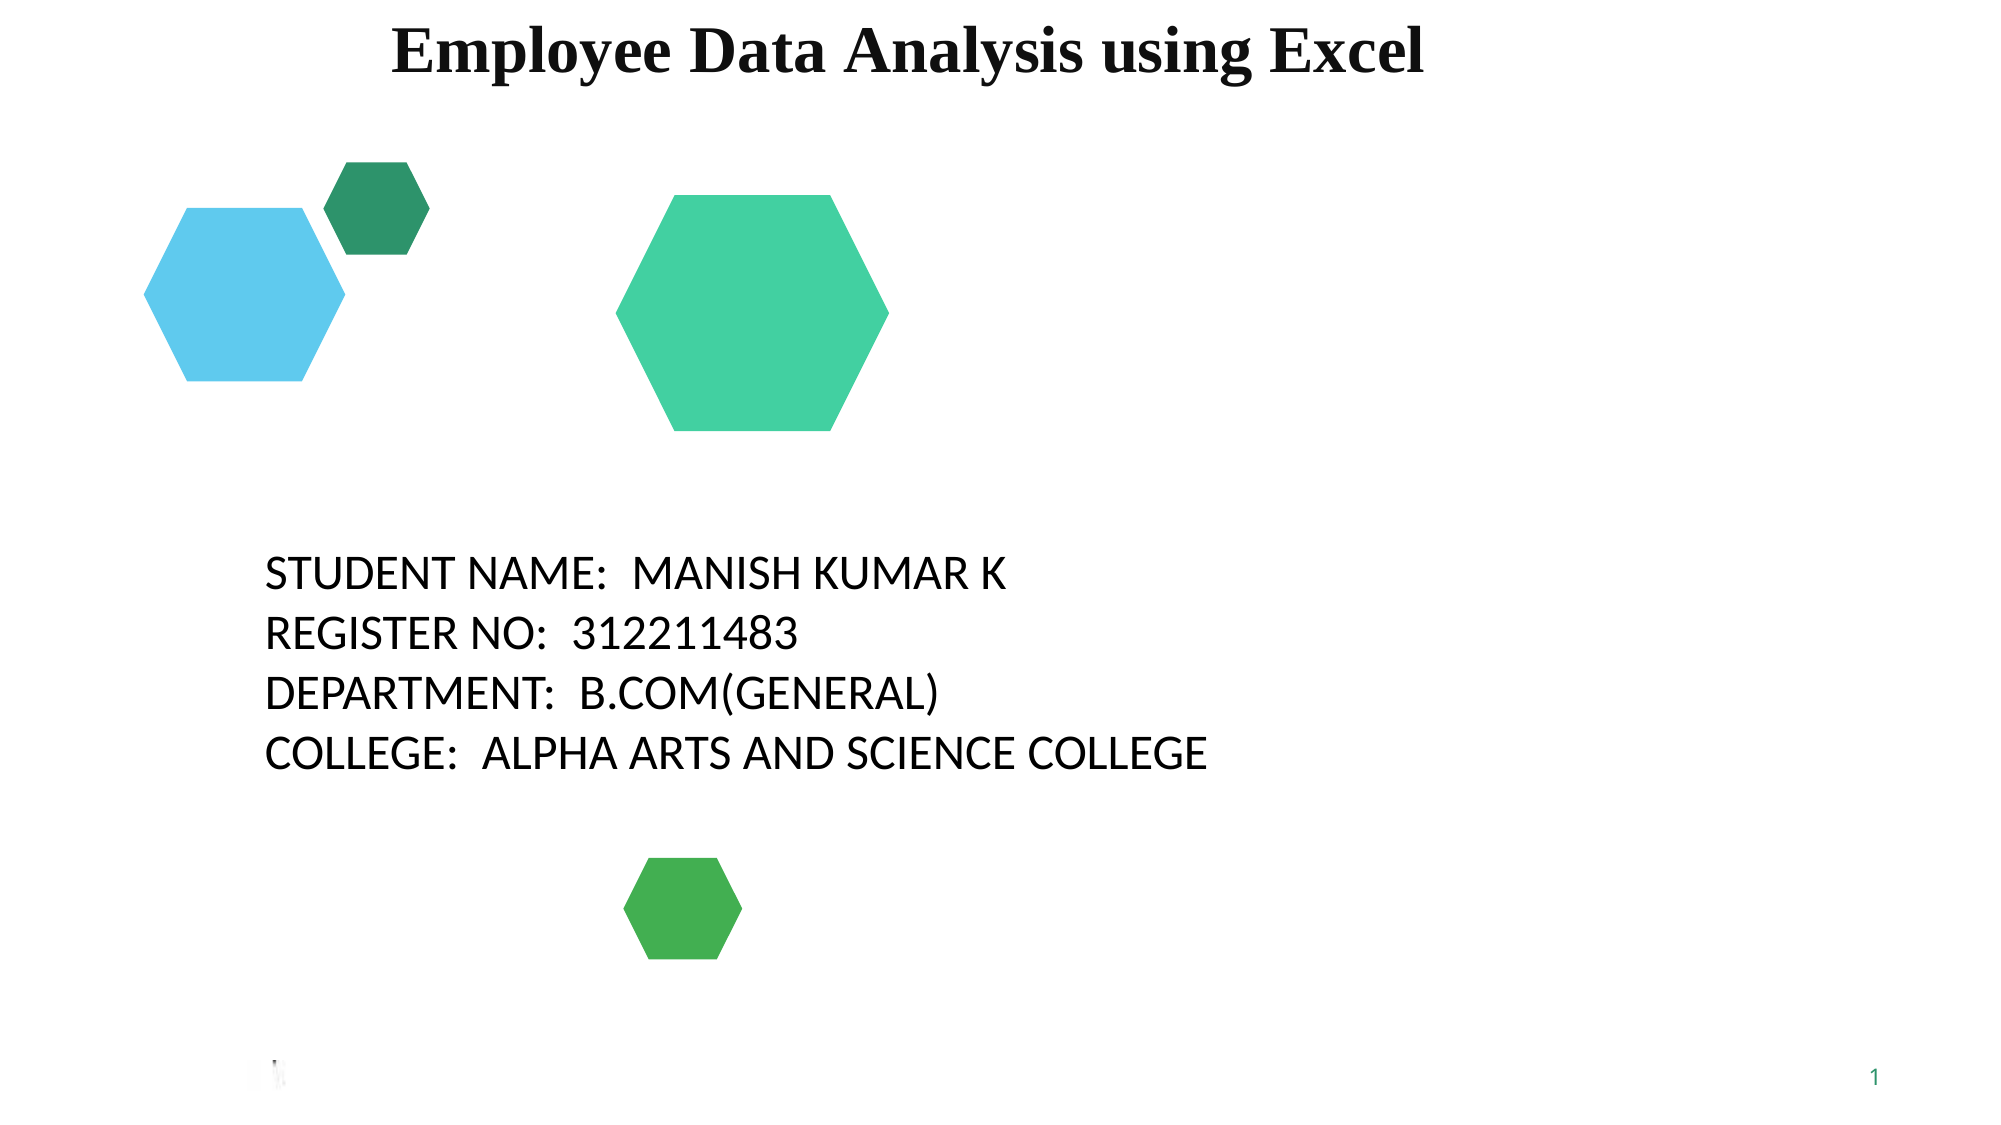

# Employee Data Analysis using Excel
STUDENT NAME: MANISH KUMAR K
REGISTER NO: 312211483
DEPARTMENT: B.COM(GENERAL)
COLLEGE: ALPHA ARTS AND SCIENCE COLLEGE